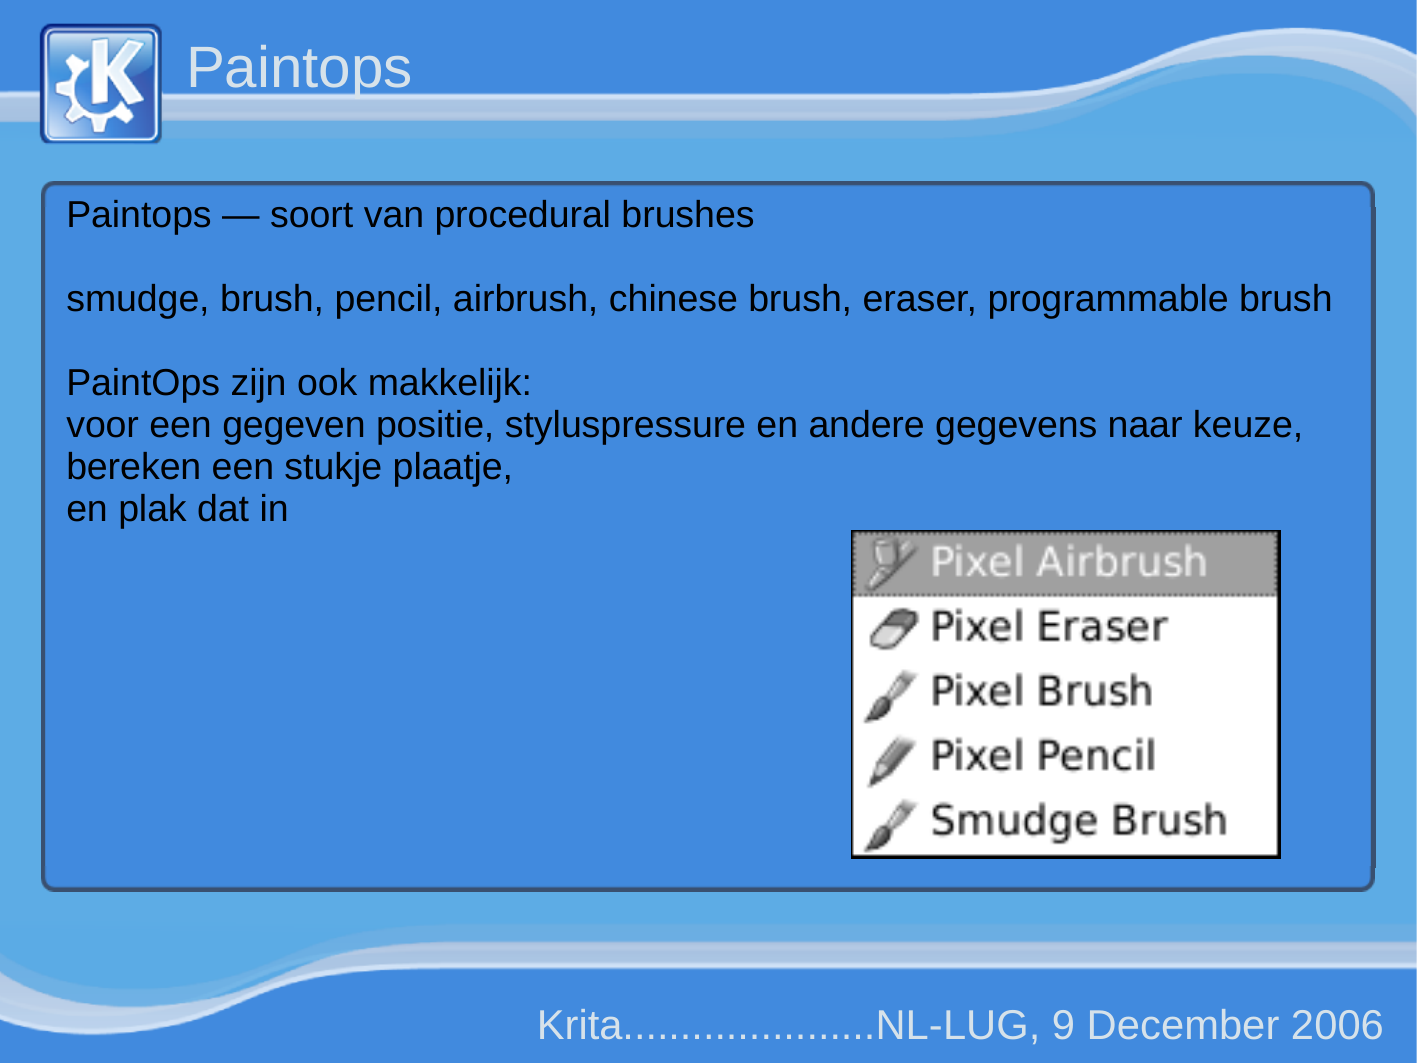

Paintops
Paintops — soort van procedural brushes
smudge, brush, pencil, airbrush, chinese brush, eraser, programmable brush
PaintOps zijn ook makkelijk:
voor een gegeven positie, styluspressure en andere gegevens naar keuze,
bereken een stukje plaatje,
en plak dat in